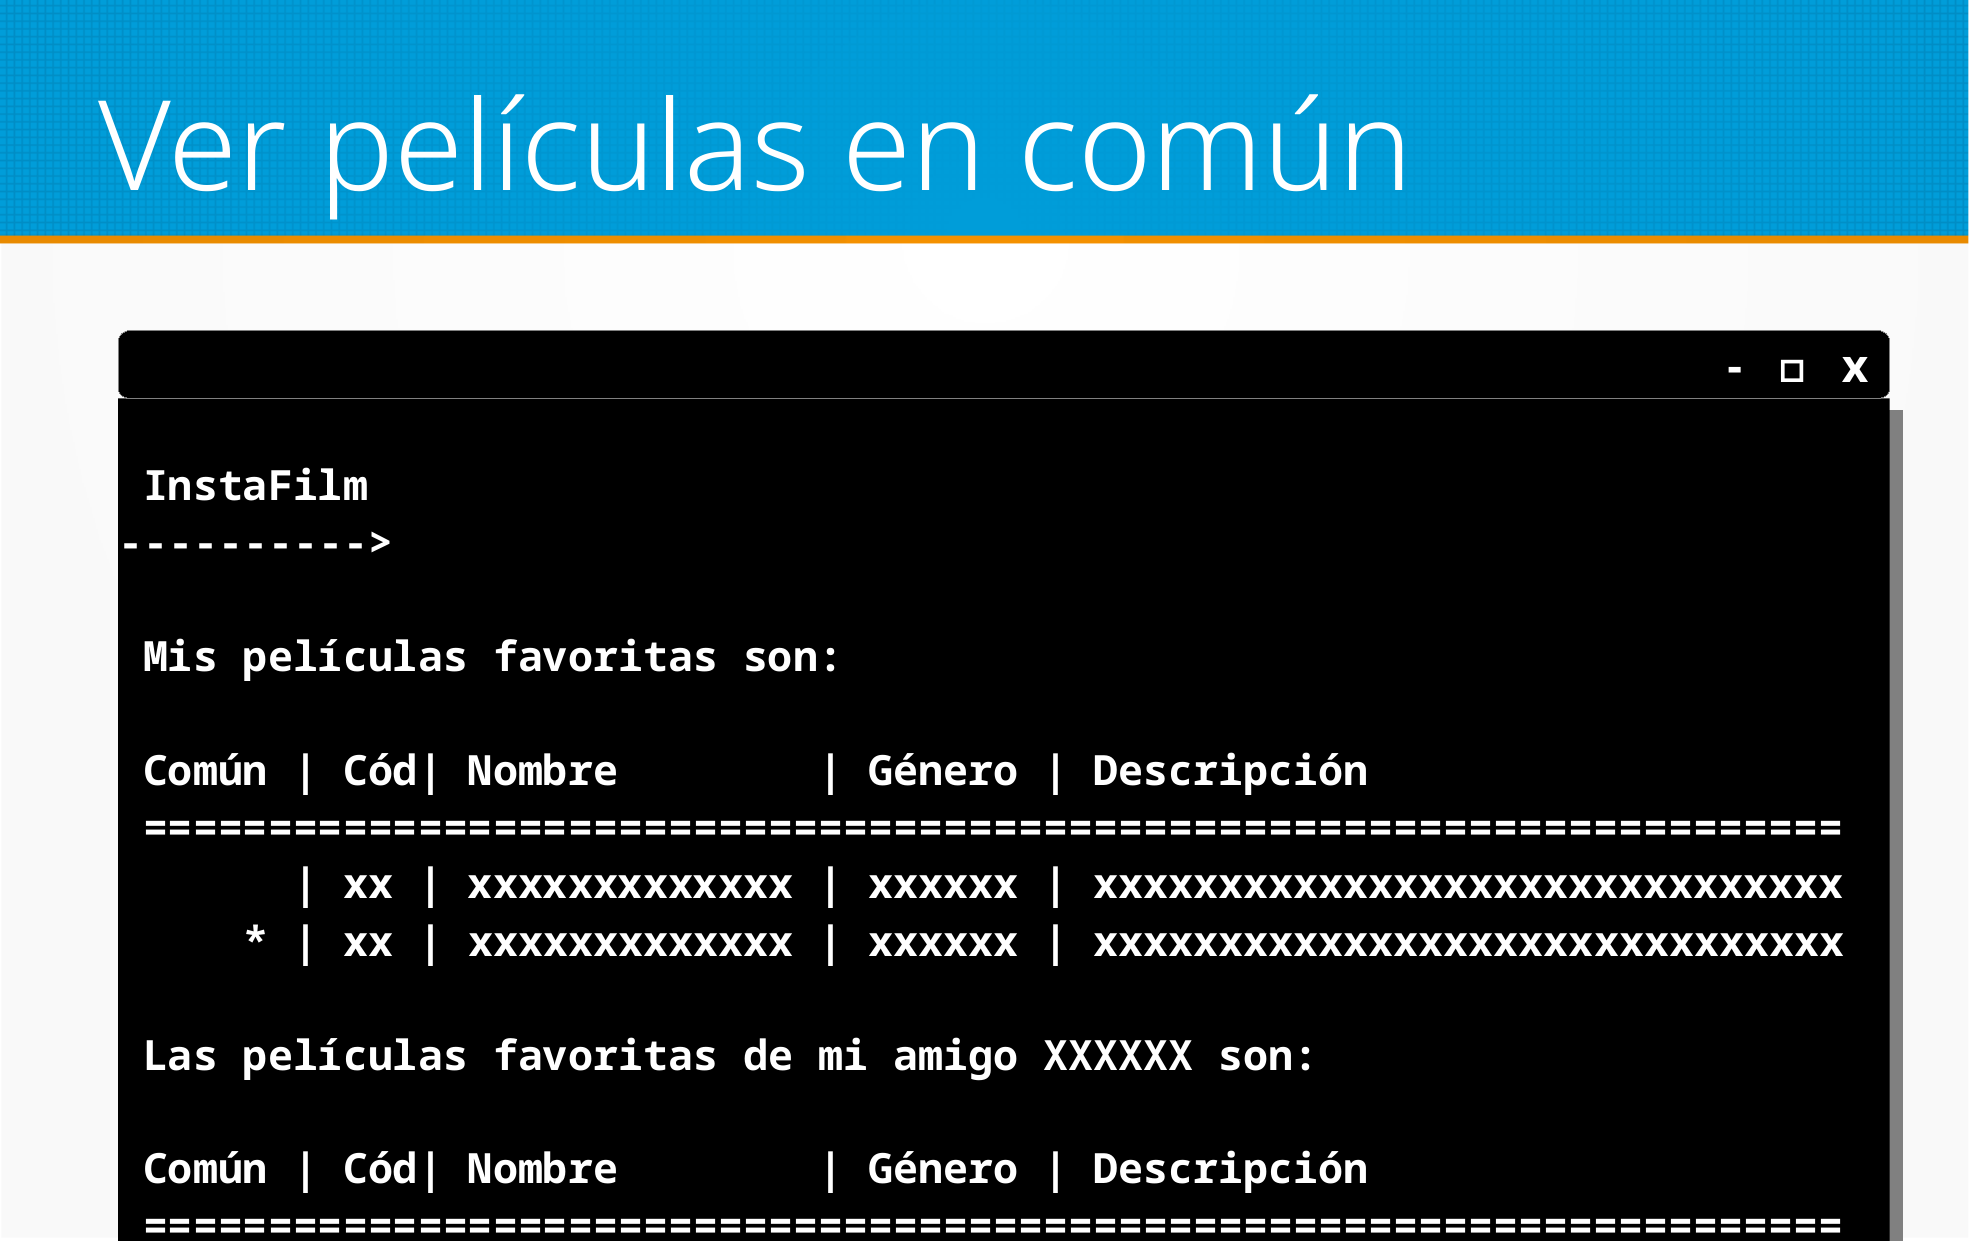

# Ver películas en común
- □ x
 InstaFilm
---------->
 Mis películas favoritas son:
 Común | Cód| Nombre | Género | Descripción
 ====================================================================
 | xx | xxxxxxxxxxxxx | xxxxxx | xxxxxxxxxxxxxxxxxxxxxxxxxxxxxx
 * | xx | xxxxxxxxxxxxx | xxxxxx | xxxxxxxxxxxxxxxxxxxxxxxxxxxxxx
 Las películas favoritas de mi amigo XXXXXX son:
 Común | Cód| Nombre | Género | Descripción
 ====================================================================
 * | xx | xxxxxxxxxxxxx | xxxxxx | xxxxxxxxxxxxxxxxxxxxxxxxxxxxxx
 | xx | xxxxxxxxxxxxx | xxxxxx | xxxxxxxxxxxxxxxxxxxxxxxxxxxxxx